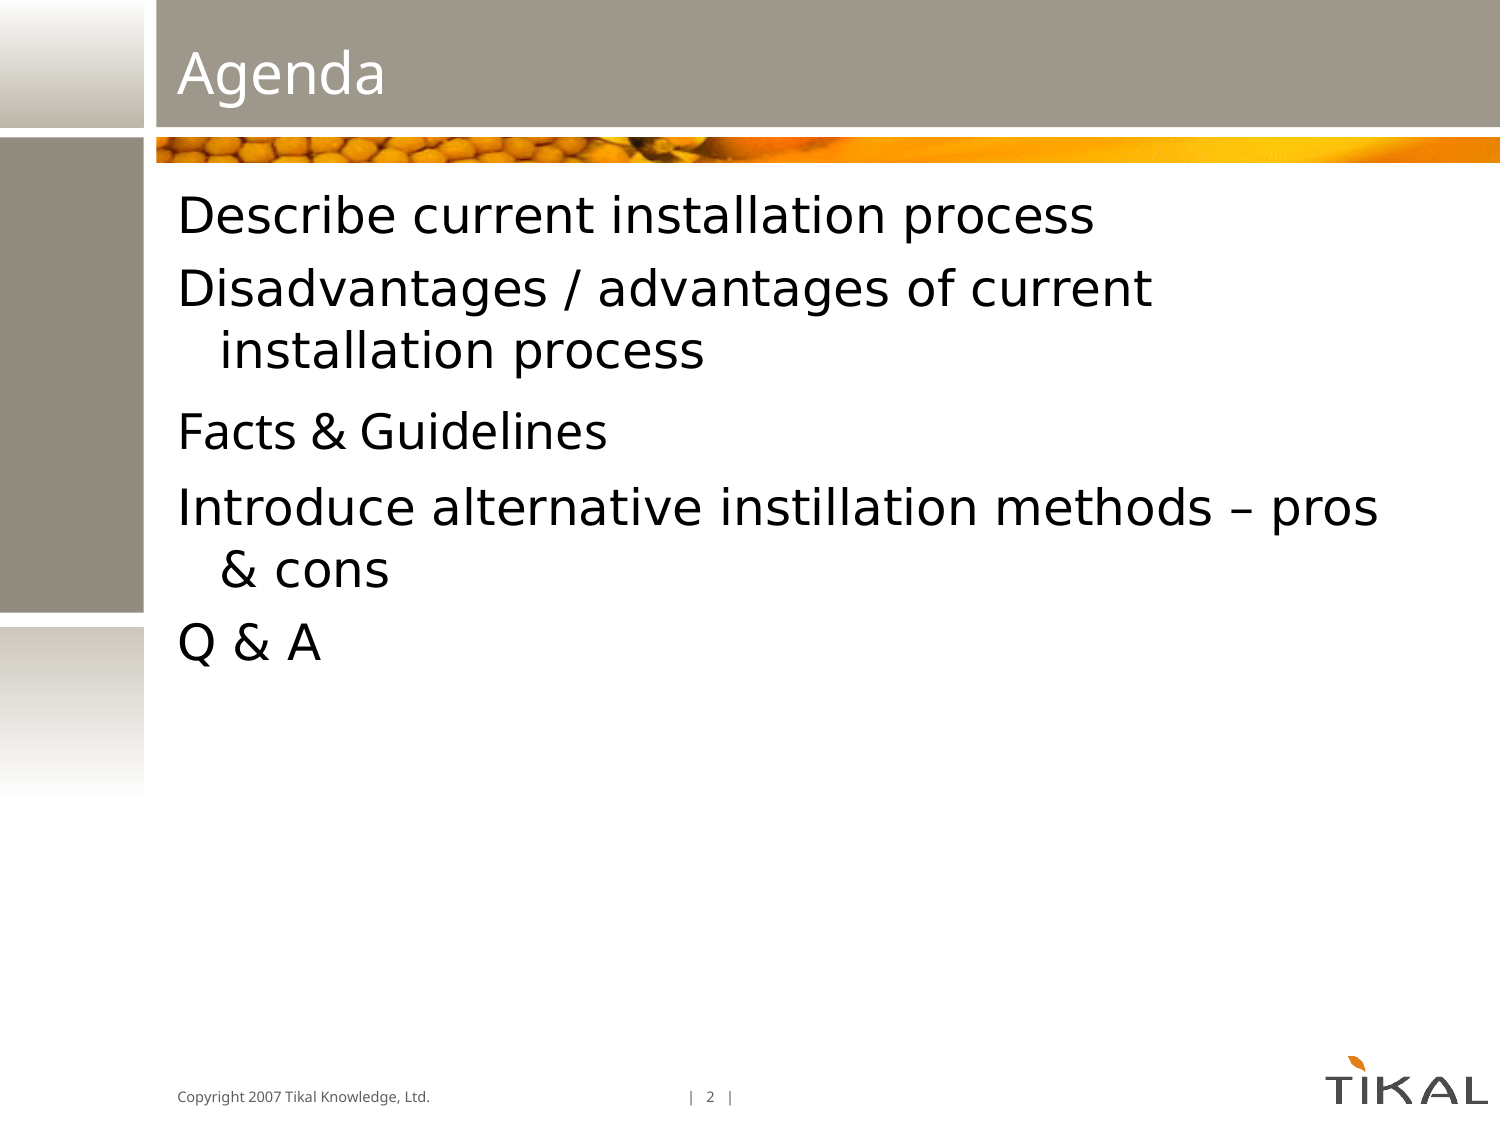

# Agenda
Describe current installation process
Disadvantages / advantages of current installation process
Facts & Guidelines
Introduce alternative instillation methods – pros & cons
Q & A